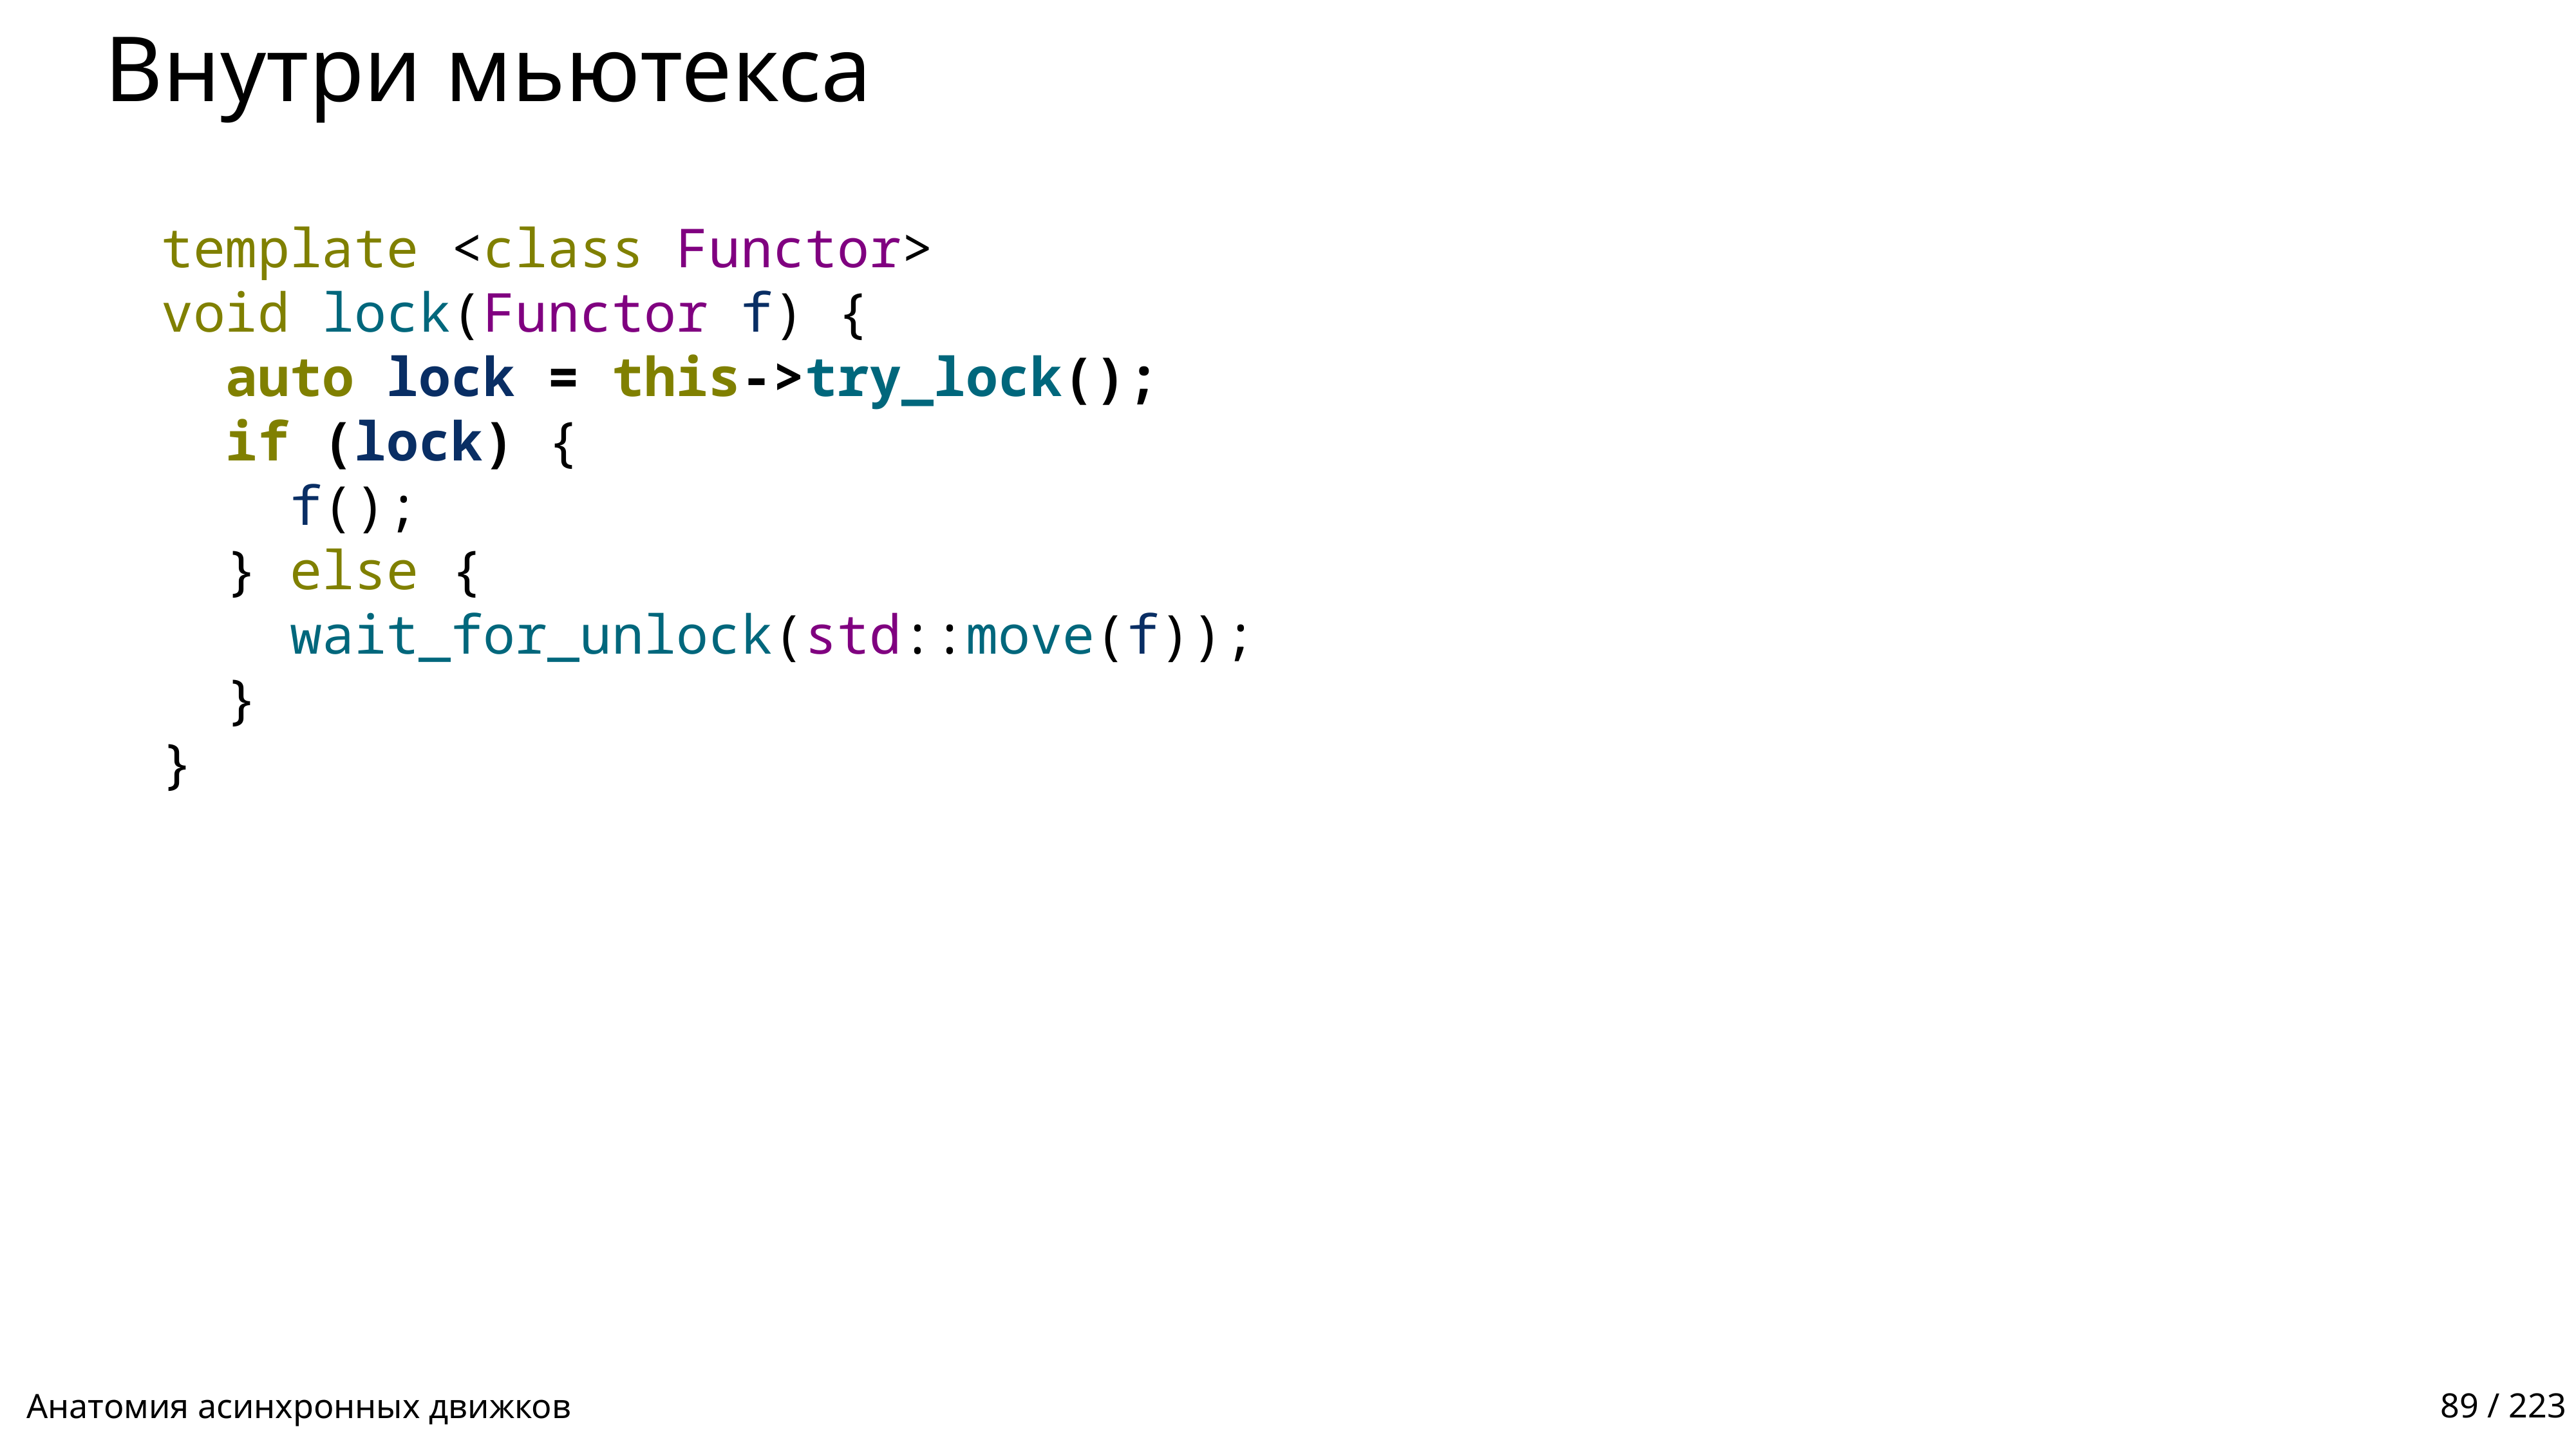

# Внутри мьютекса
 template <class Functor>
 void lock(Functor f) {
 auto lock = this->try_lock();
 if (lock) {
 f();
 } else {
 wait_for_unlock(std::move(f));
 }
 }
Анатомия асинхронных движков